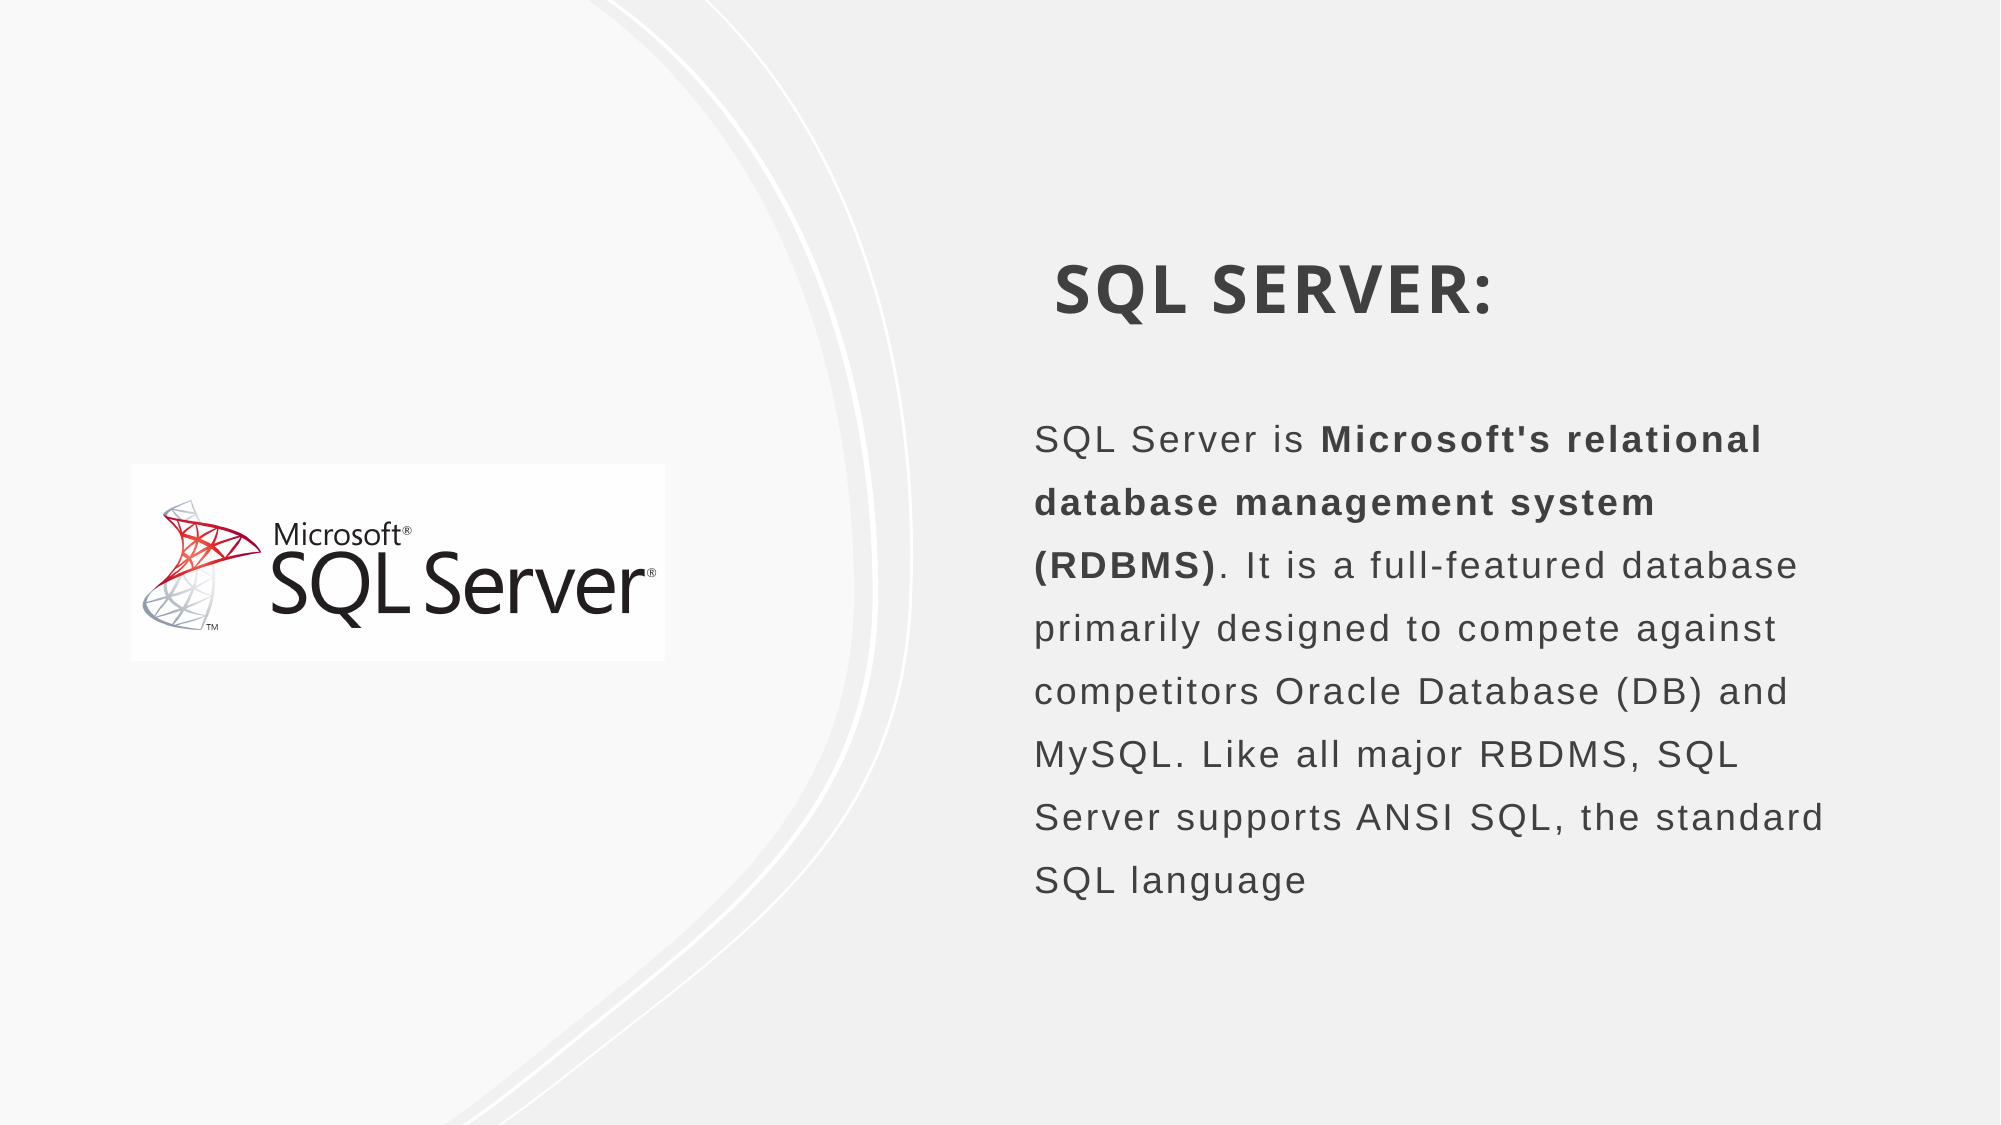

# SQL SERVER:
SQL Server is Microsoft's relational database management system (RDBMS). It is a full-featured database primarily designed to compete against competitors Oracle Database (DB) and MySQL. Like all major RBDMS, SQL Server supports ANSI SQL, the standard SQL language